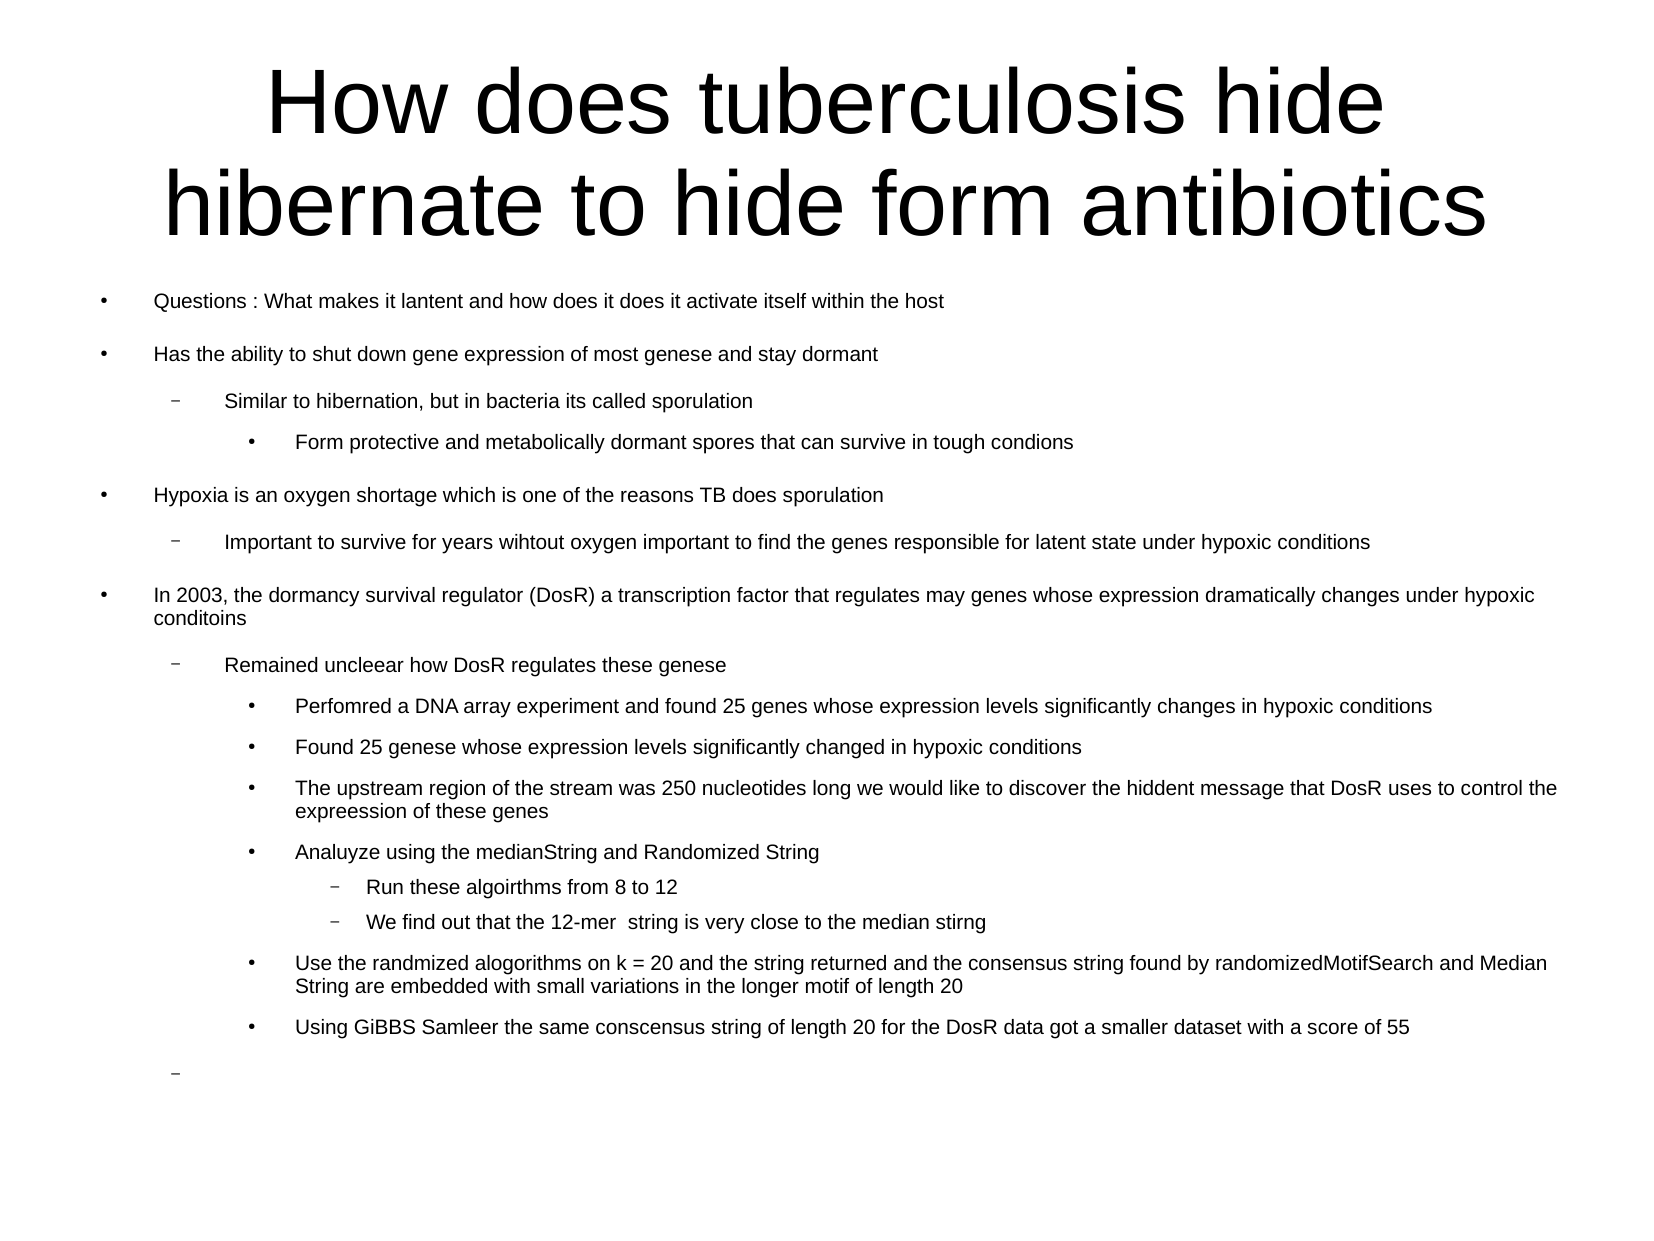

# How does tuberculosis hide hibernate to hide form antibiotics
Questions : What makes it lantent and how does it does it activate itself within the host
Has the ability to shut down gene expression of most genese and stay dormant
Similar to hibernation, but in bacteria its called sporulation
Form protective and metabolically dormant spores that can survive in tough condions
Hypoxia is an oxygen shortage which is one of the reasons TB does sporulation
Important to survive for years wihtout oxygen important to find the genes responsible for latent state under hypoxic conditions
In 2003, the dormancy survival regulator (DosR) a transcription factor that regulates may genes whose expression dramatically changes under hypoxic conditoins
Remained uncleear how DosR regulates these genese
Perfomred a DNA array experiment and found 25 genes whose expression levels significantly changes in hypoxic conditions
Found 25 genese whose expression levels significantly changed in hypoxic conditions
The upstream region of the stream was 250 nucleotides long we would like to discover the hiddent message that DosR uses to control the expreession of these genes
Analuyze using the medianString and Randomized String
Run these algoirthms from 8 to 12
We find out that the 12-mer string is very close to the median stirng
Use the randmized alogorithms on k = 20 and the string returned and the consensus string found by randomizedMotifSearch and Median String are embedded with small variations in the longer motif of length 20
Using GiBBS Samleer the same conscensus string of length 20 for the DosR data got a smaller dataset with a score of 55